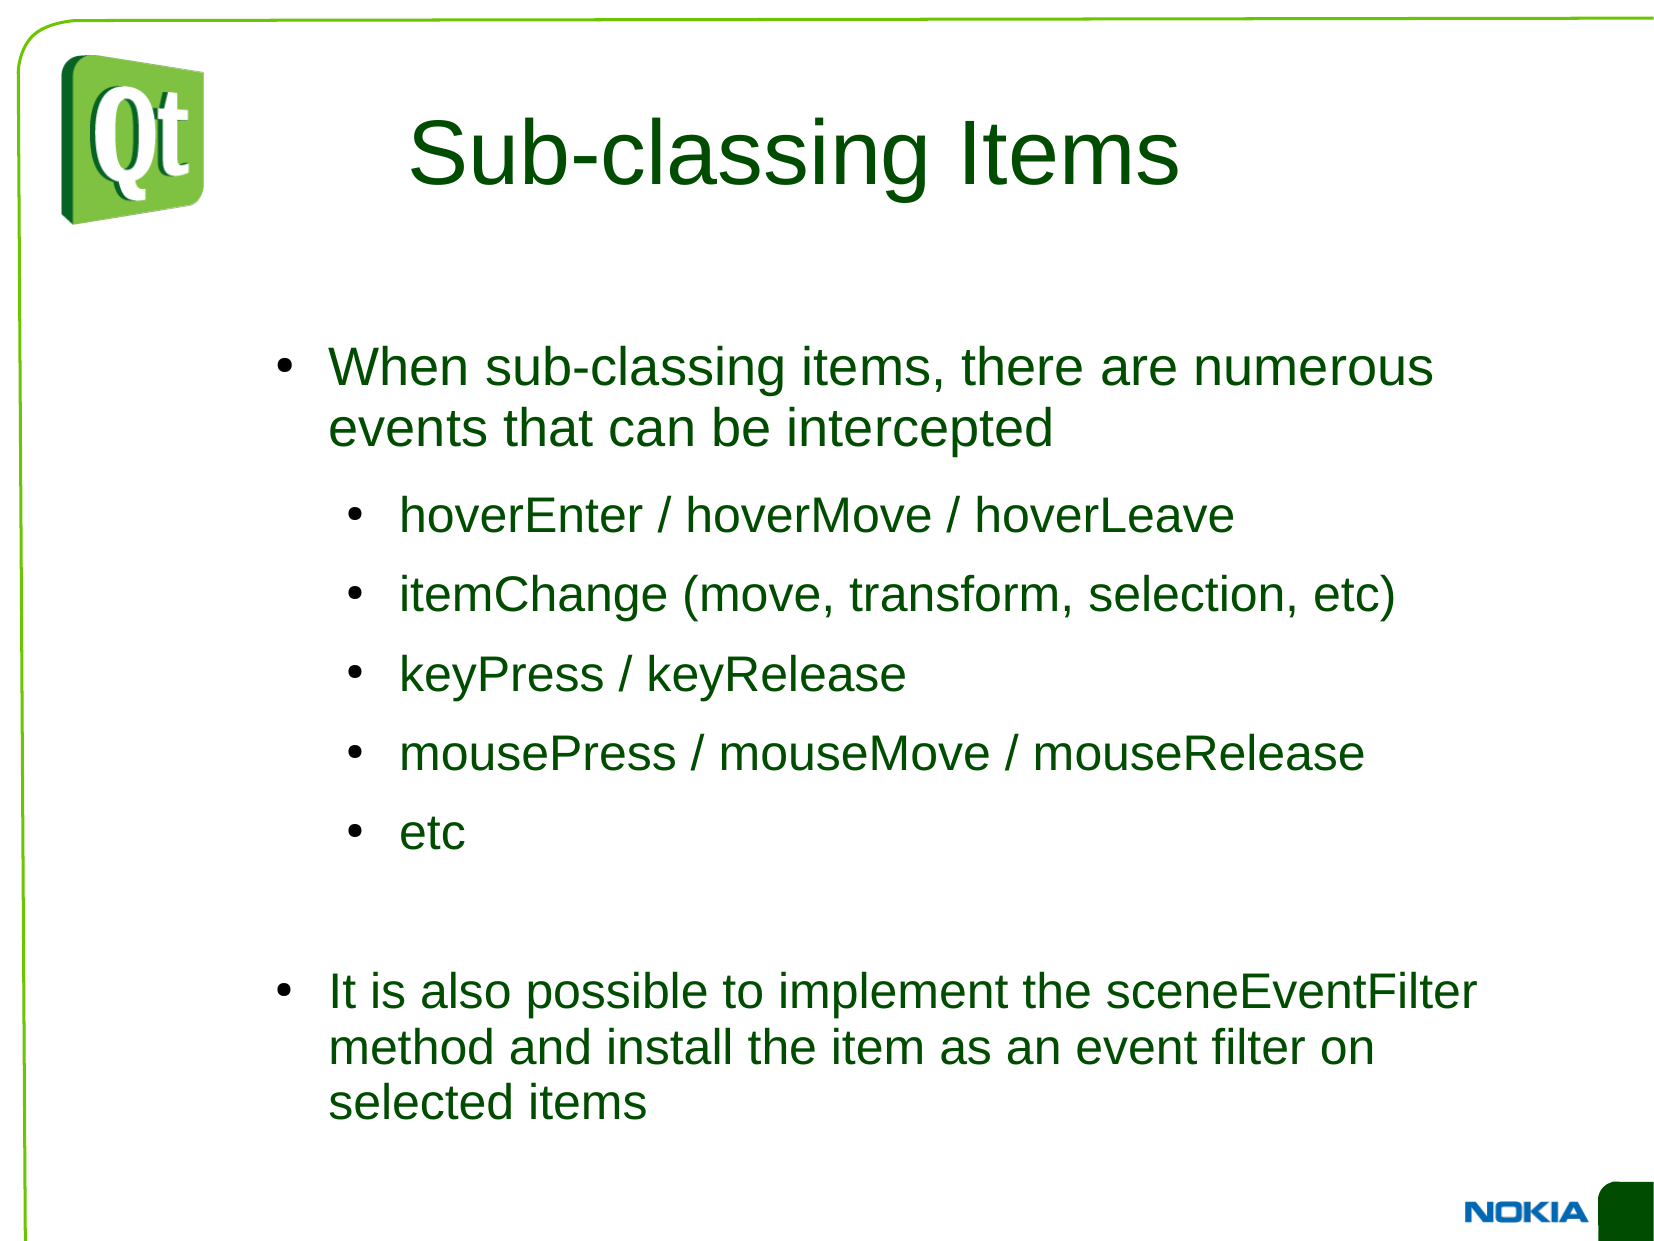

# Sub-classing Items
When sub-classing items, there are numerous events that can be intercepted
hoverEnter / hoverMove / hoverLeave
itemChange (move, transform, selection, etc)
keyPress / keyRelease
mousePress / mouseMove / mouseRelease
etc
It is also possible to implement the sceneEventFilter method and install the item as an event filter on selected items